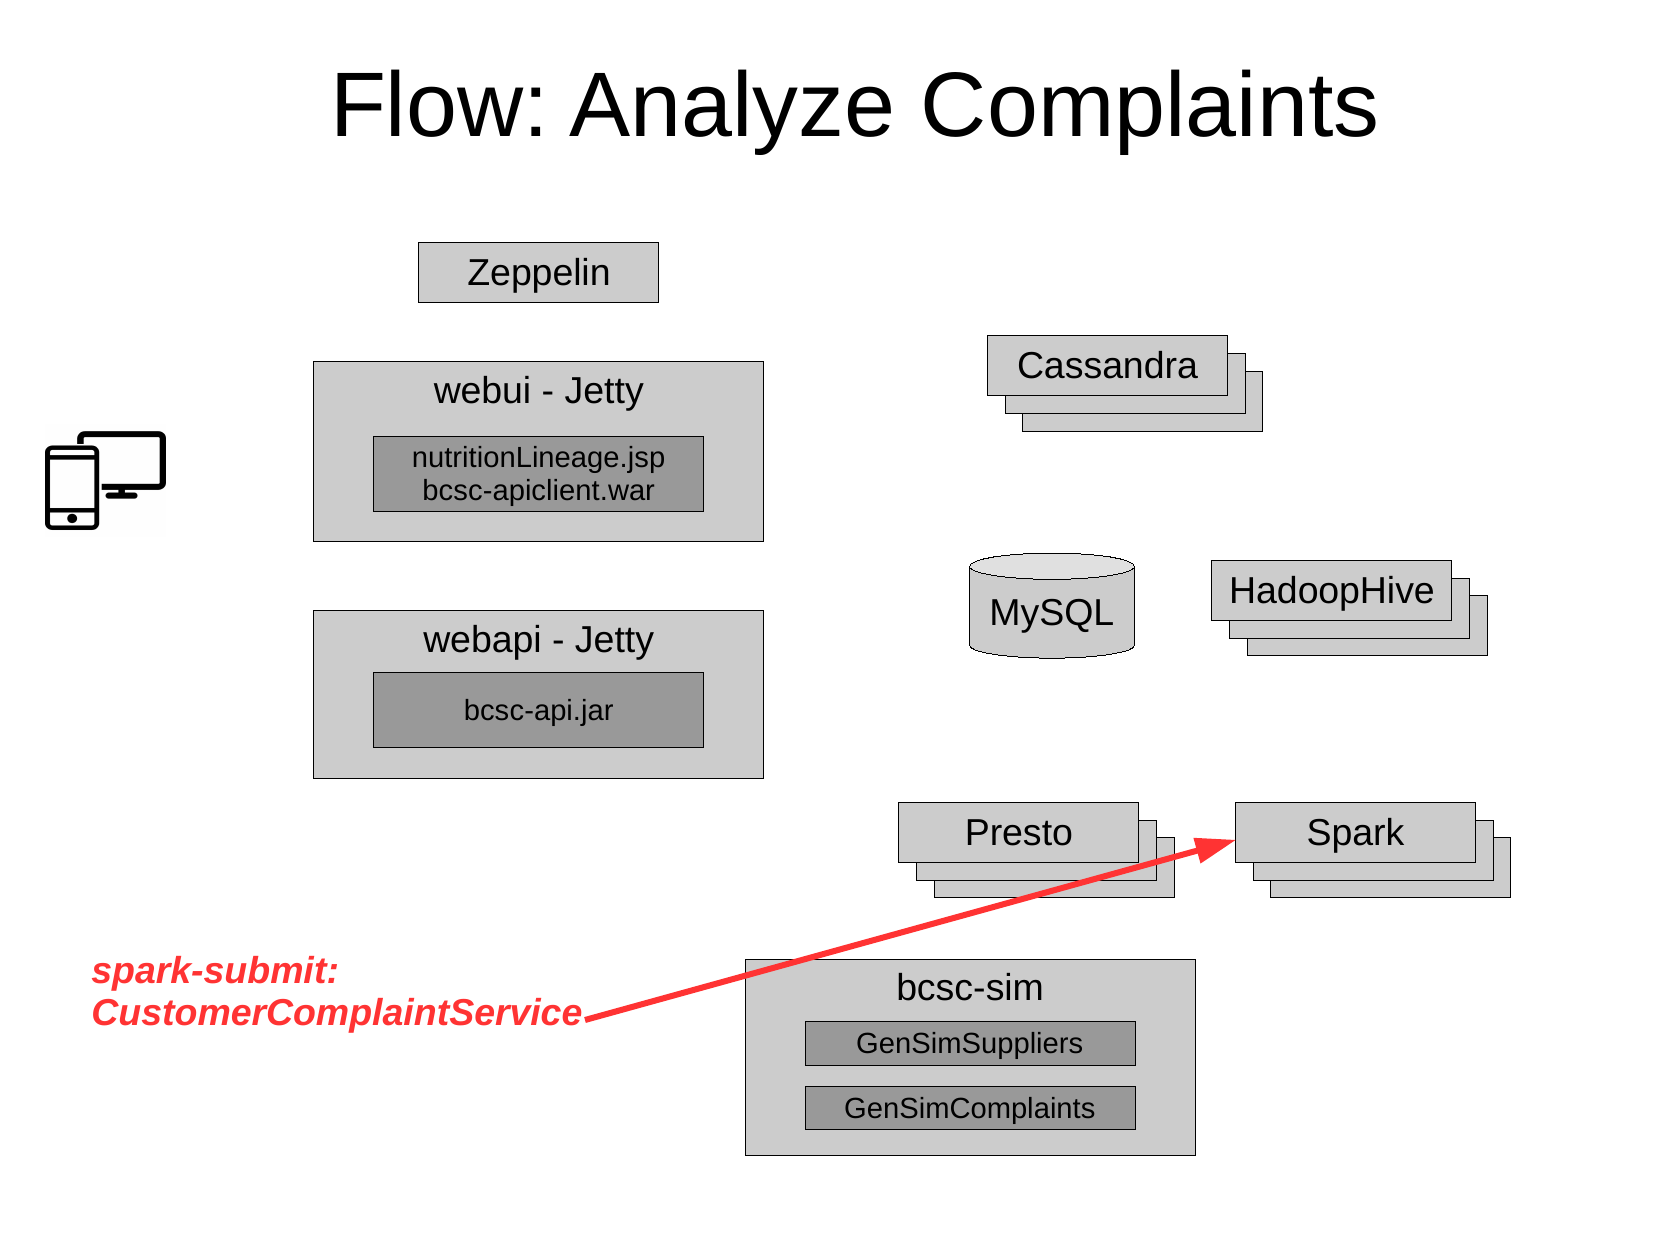

Flow: Analyze Complaints
Zeppelin
Cassandra
webui - Jetty
nutritionLineage.jsp
bcsc-apiclient.war
MySQL
HadoopHive
webapi - Jetty
bcsc-api.jar
Presto
Spark
spark-submit:
CustomerComplaintService
bcsc-sim
GenSimSuppliers
GenSimComplaints